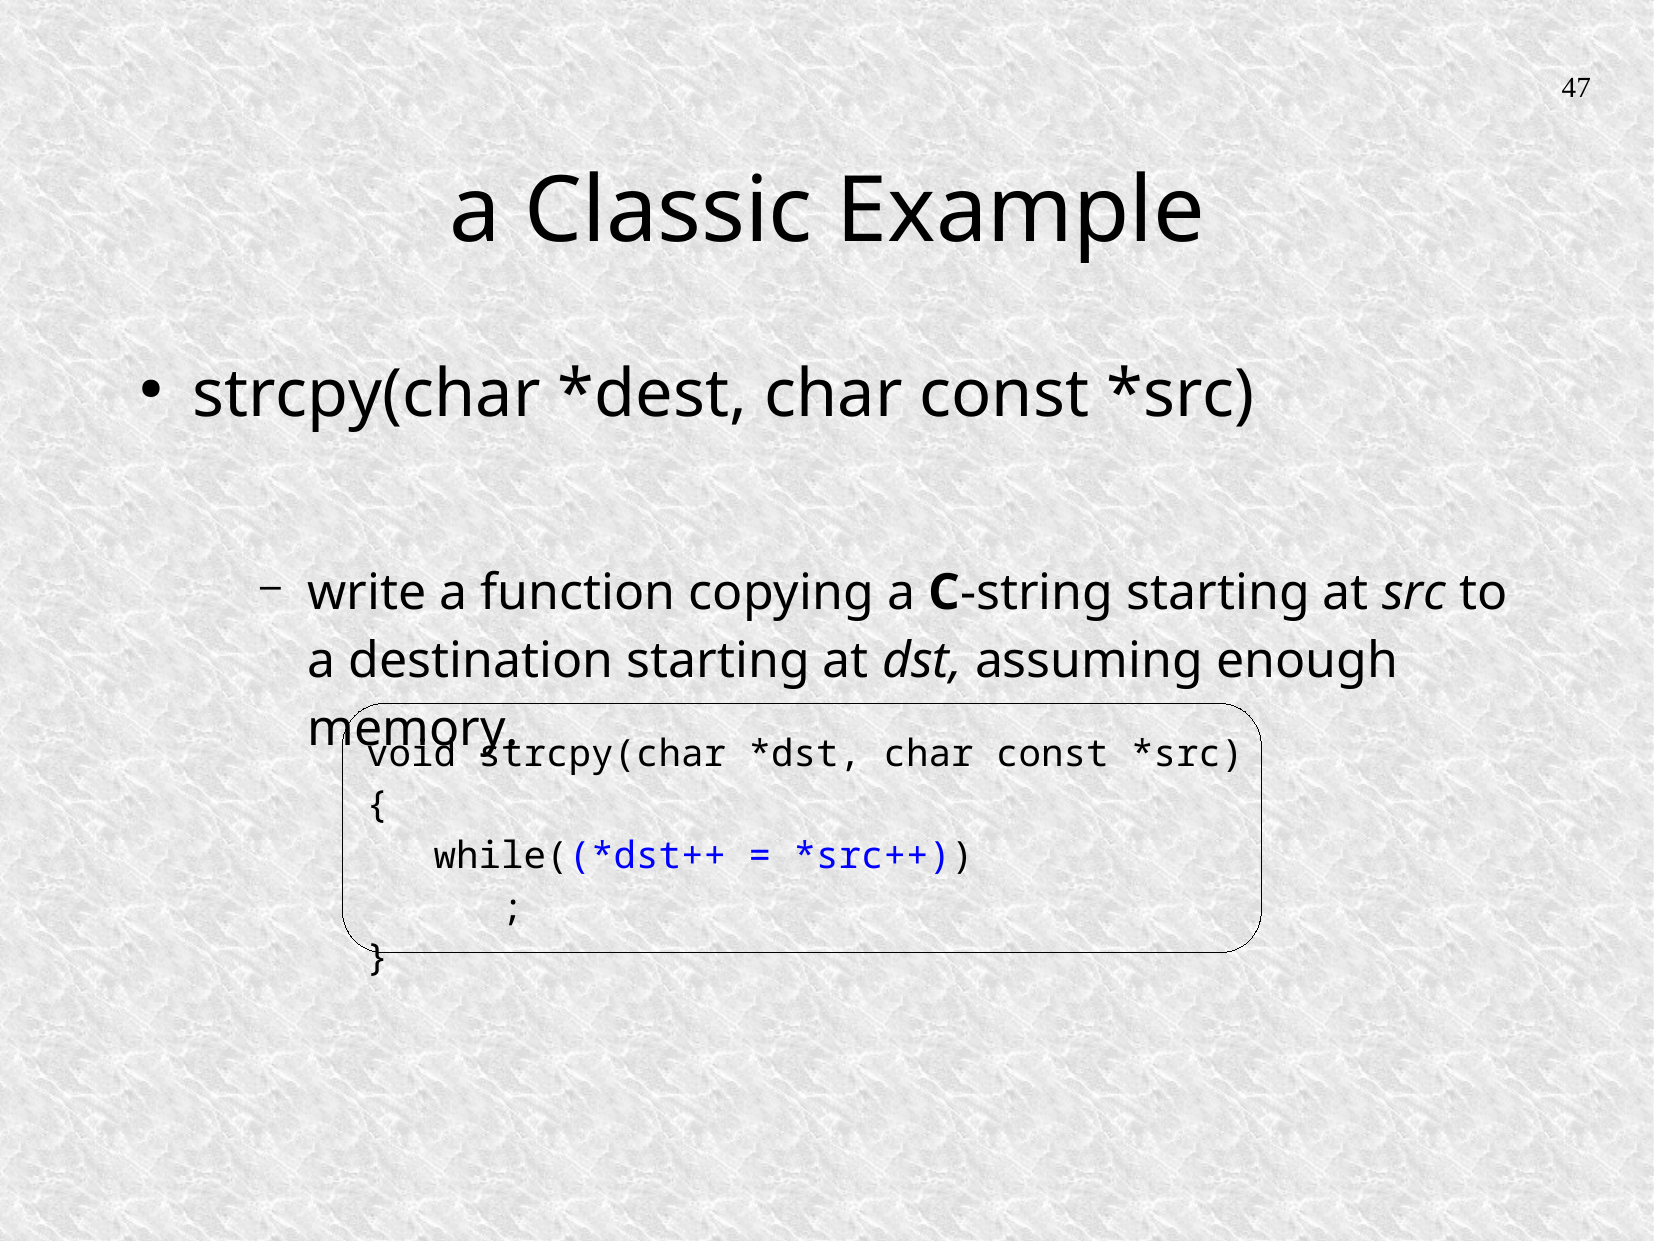

47
# a Classic Example
strcpy(char *dest, char const *src)
write a function copying a C-string starting at src to a destination starting at dst, assuming enough memory.
void strcpy(char *dst, char const *src)
{
 while((*dst++ = *src++))
 ;
}